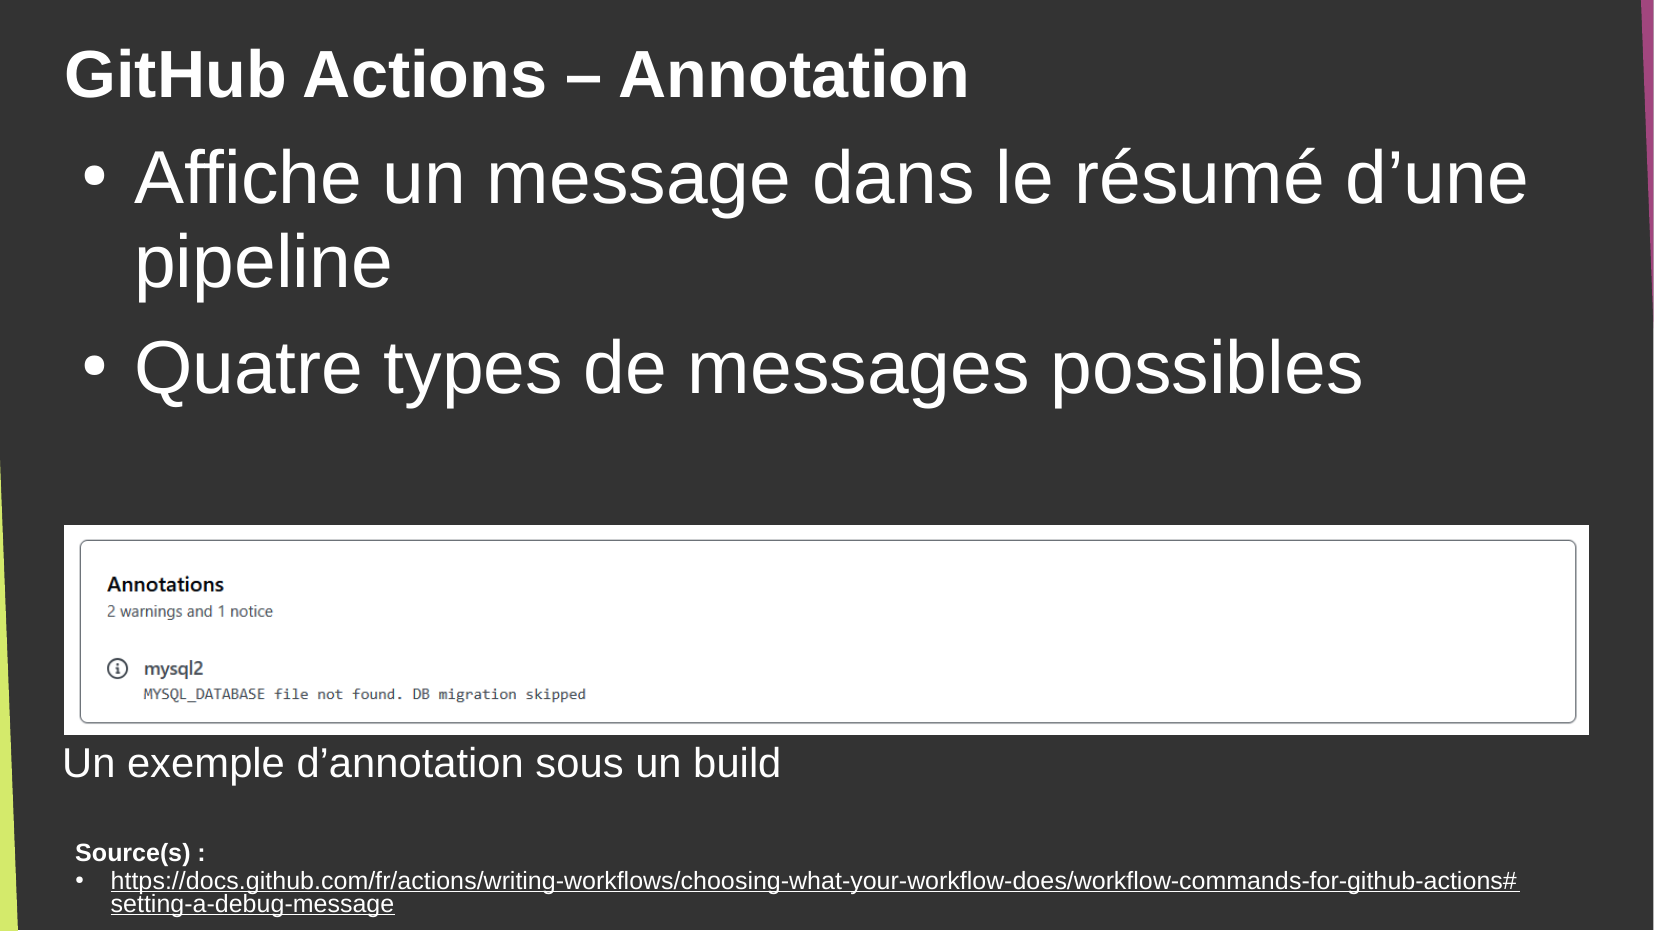

0
# GitHub Actions – Annotation
Affiche un message dans le résumé d’une pipeline
Quatre types de messages possibles
Un exemple d’annotation sous un build
Source(s) :
https://docs.github.com/fr/actions/writing-workflows/choosing-what-your-workflow-does/workflow-commands-for-github-actions#setting-a-debug-message